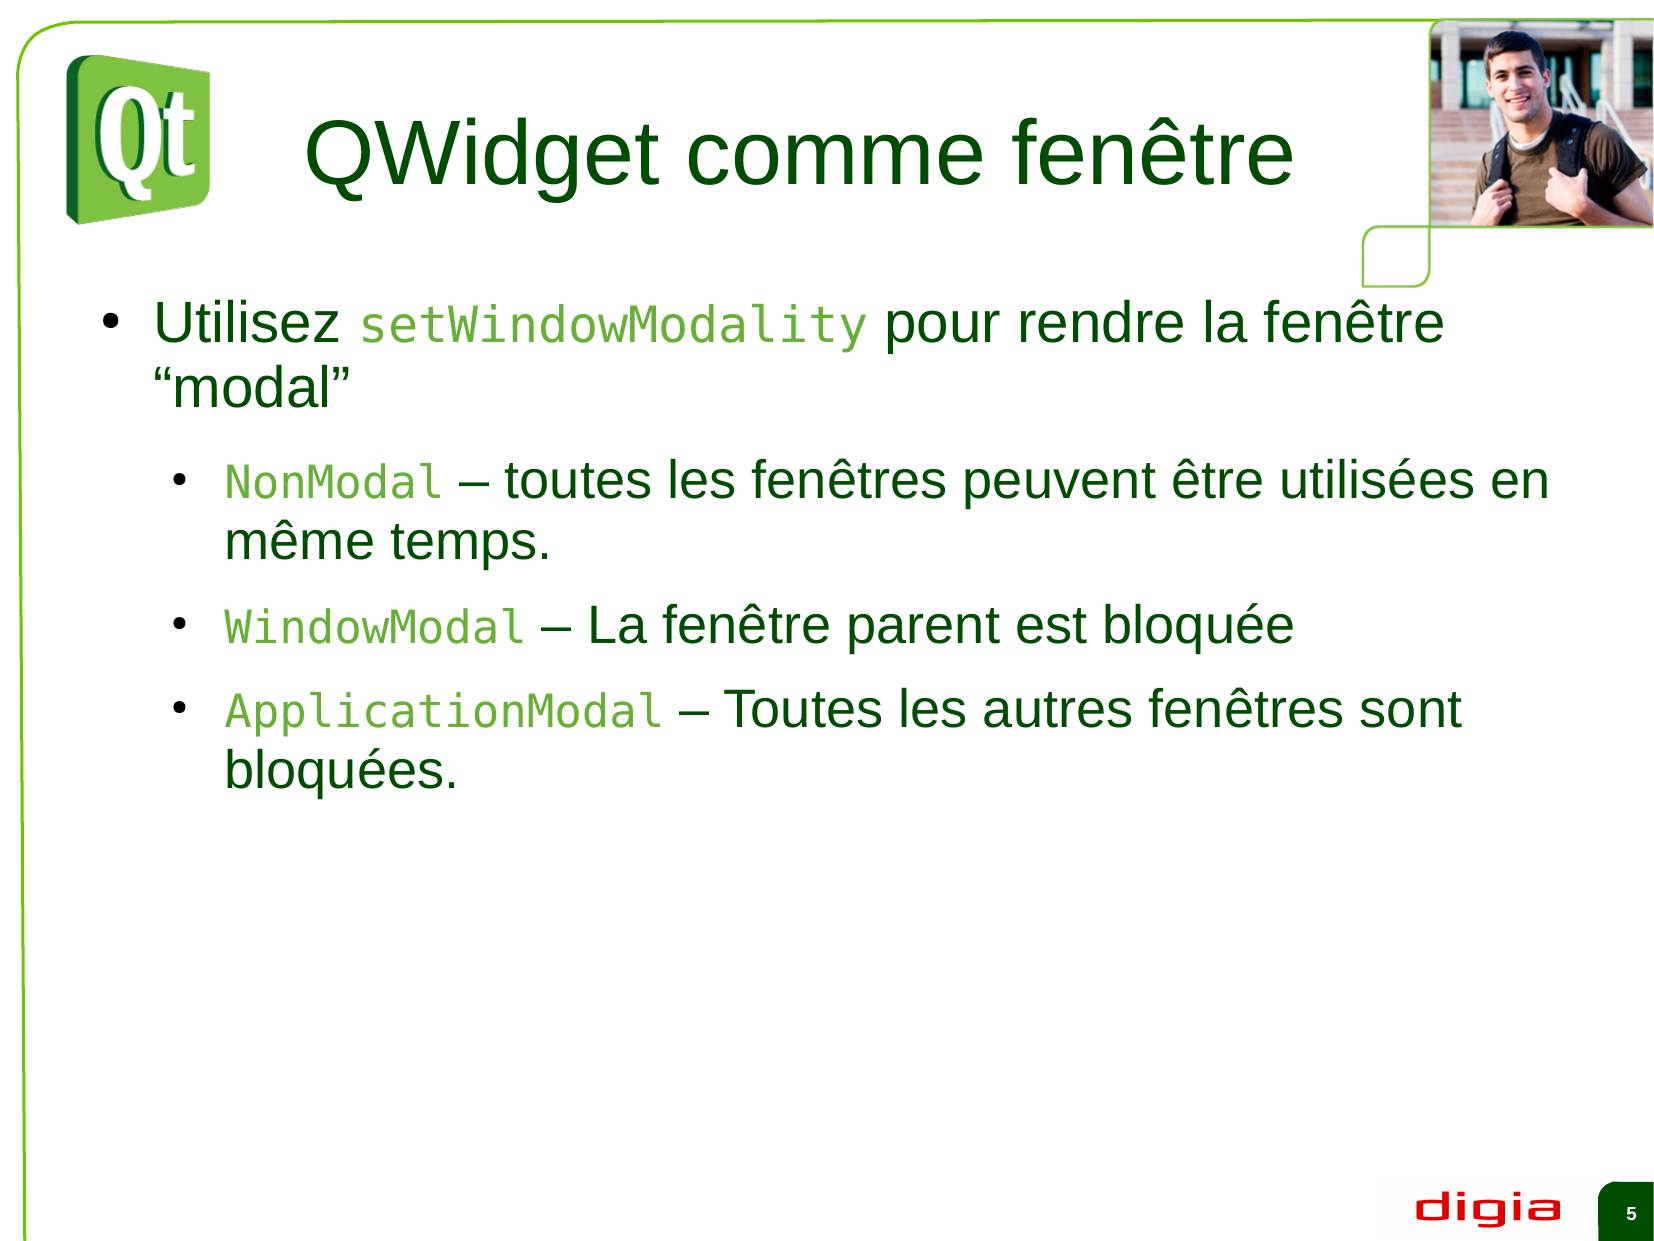

# QWidget comme fenêtre
Utilisez setWindowModality pour rendre la fenêtre “modal”
NonModal – toutes les fenêtres peuvent être utilisées en même temps.
WindowModal – La fenêtre parent est bloquée
ApplicationModal – Toutes les autres fenêtres sont bloquées.